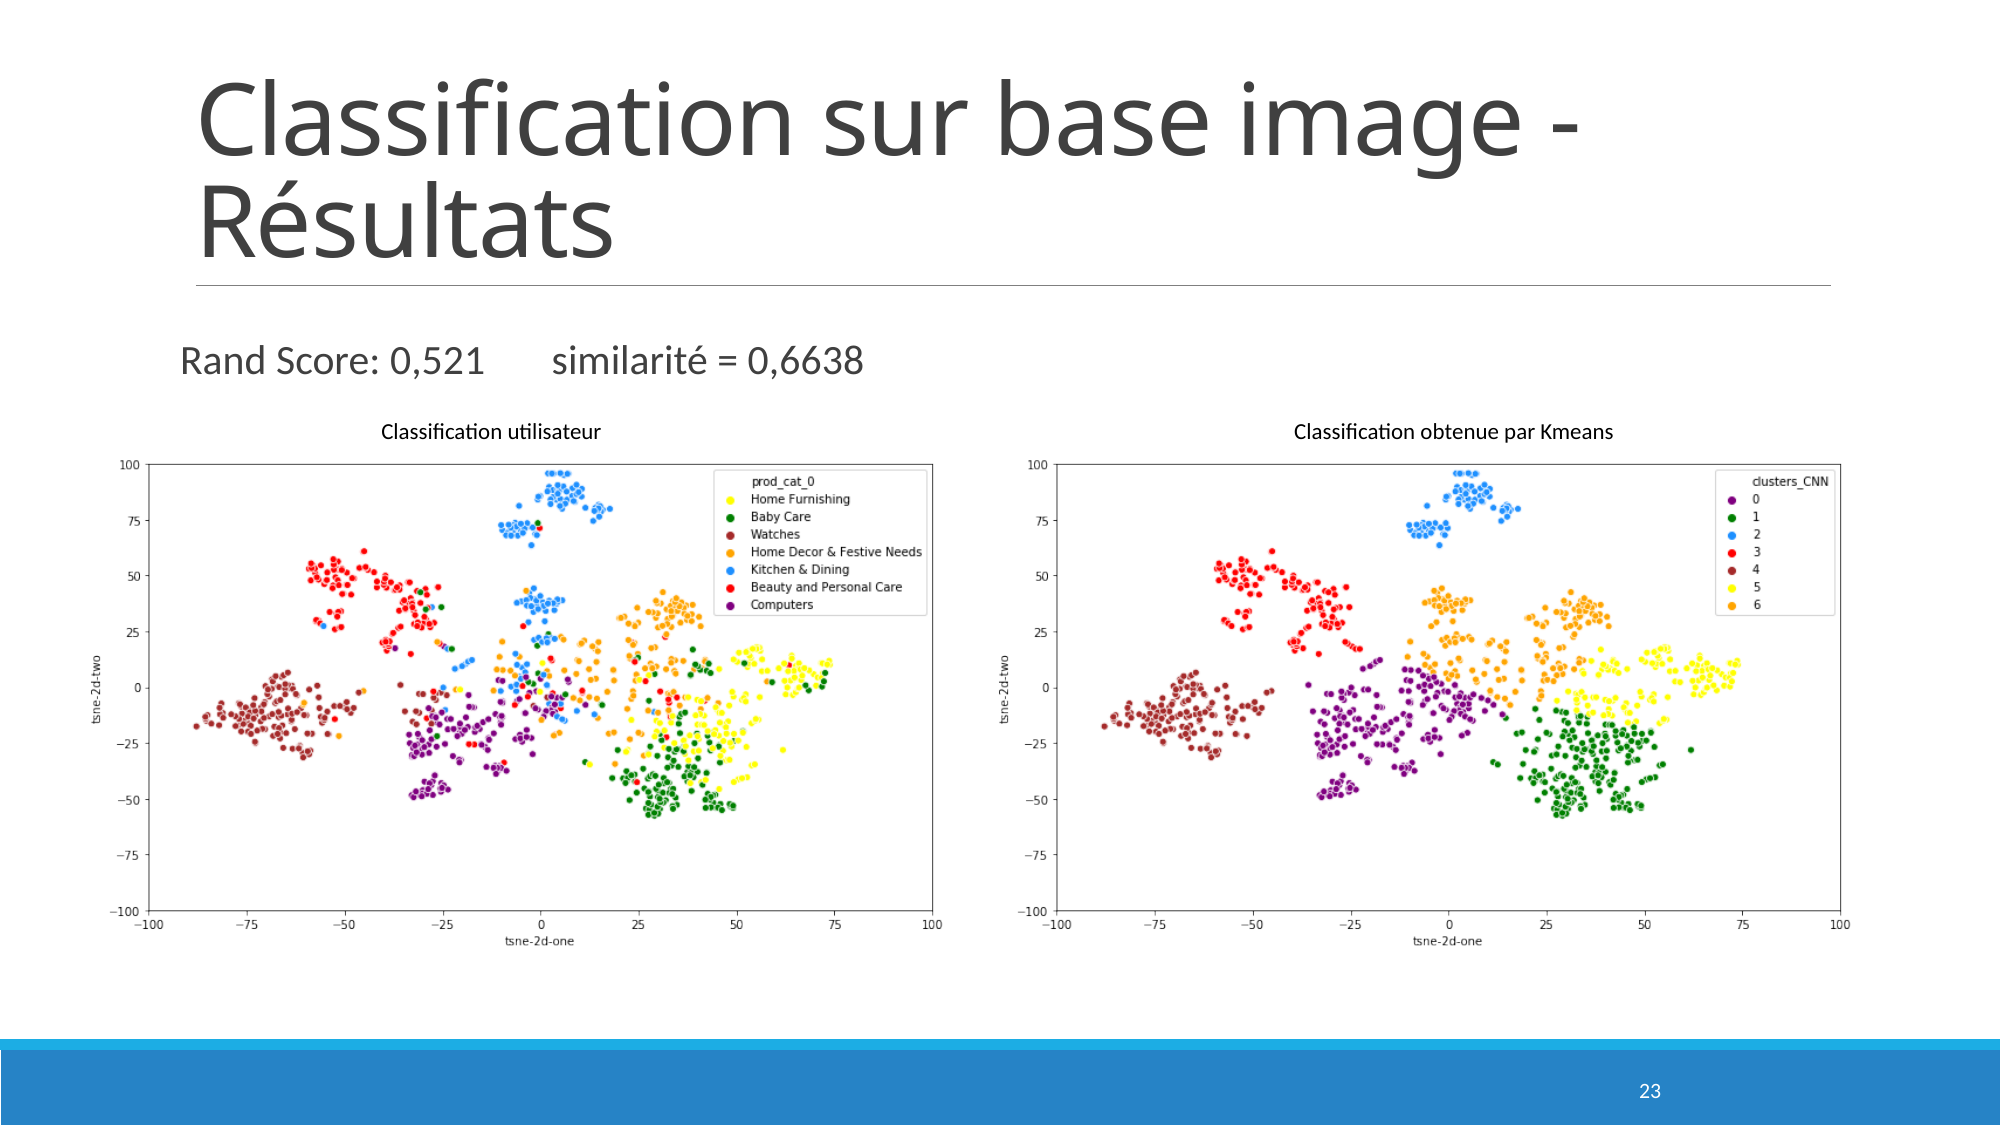

# Classification sur base image - Résultats
Rand Score: 0,521 similarité = 0,6638
Classification utilisateur
Classification obtenue par Kmeans